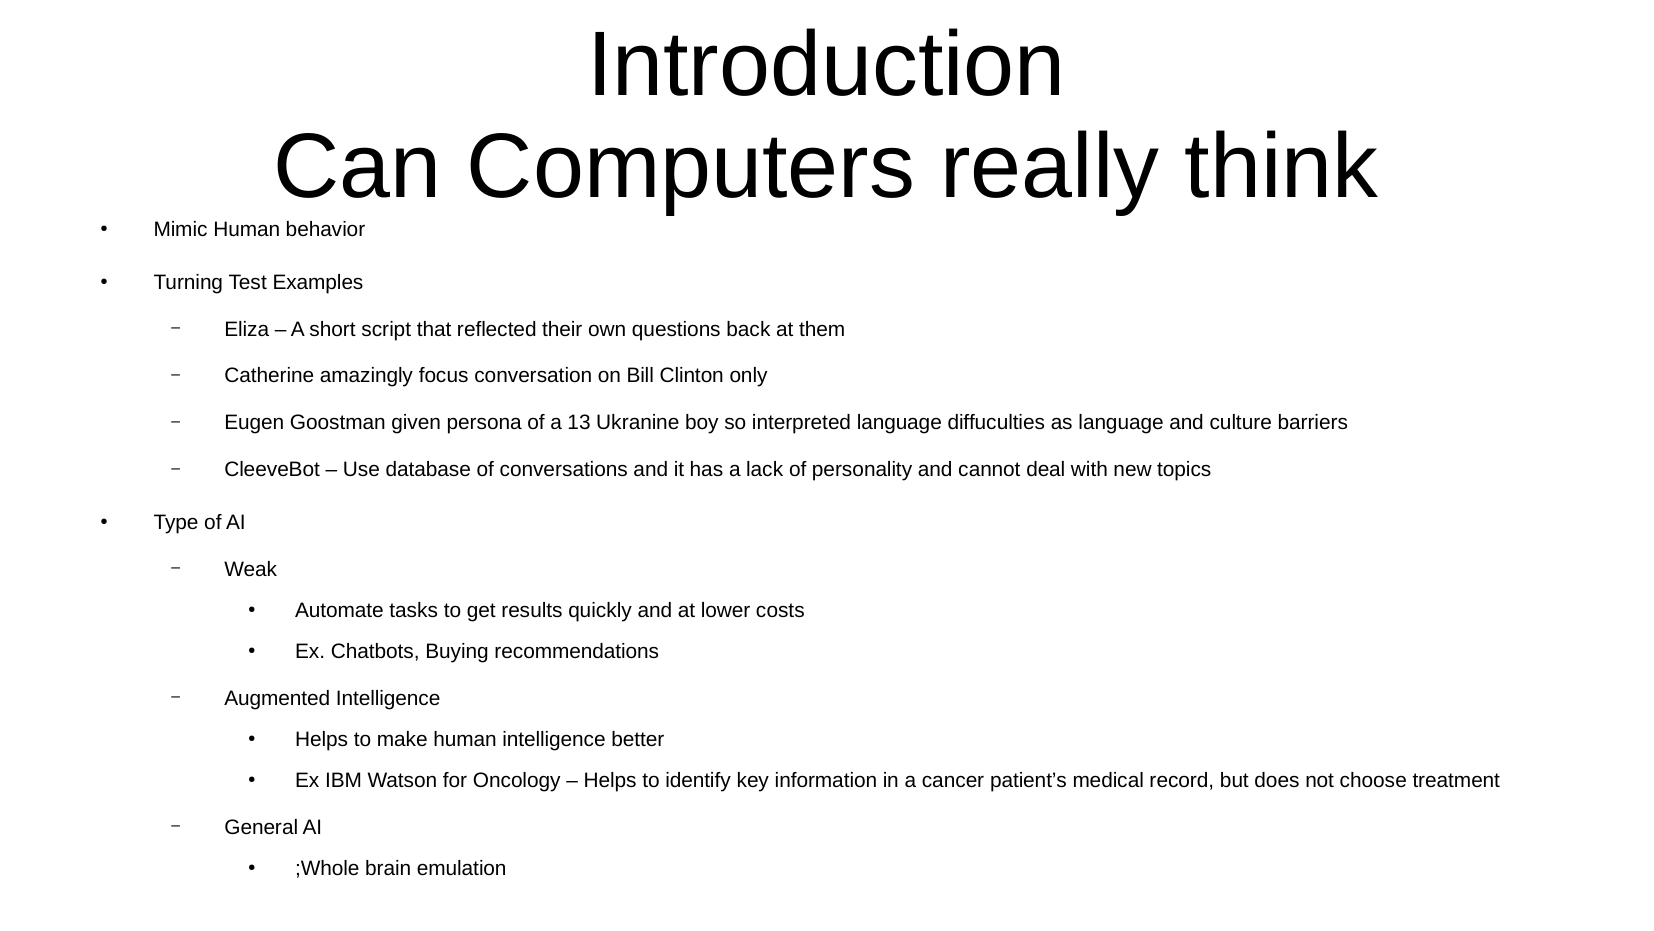

# Introduction Can Computers really think
Mimic Human behavior
Turning Test Examples
Eliza – A short script that reflected their own questions back at them
Catherine amazingly focus conversation on Bill Clinton only
Eugen Goostman given persona of a 13 Ukranine boy so interpreted language diffuculties as language and culture barriers
CleeveBot – Use database of conversations and it has a lack of personality and cannot deal with new topics
Type of AI
Weak
Automate tasks to get results quickly and at lower costs
Ex. Chatbots, Buying recommendations
Augmented Intelligence
Helps to make human intelligence better
Ex IBM Watson for Oncology – Helps to identify key information in a cancer patient’s medical record, but does not choose treatment
General AI
;Whole brain emulation